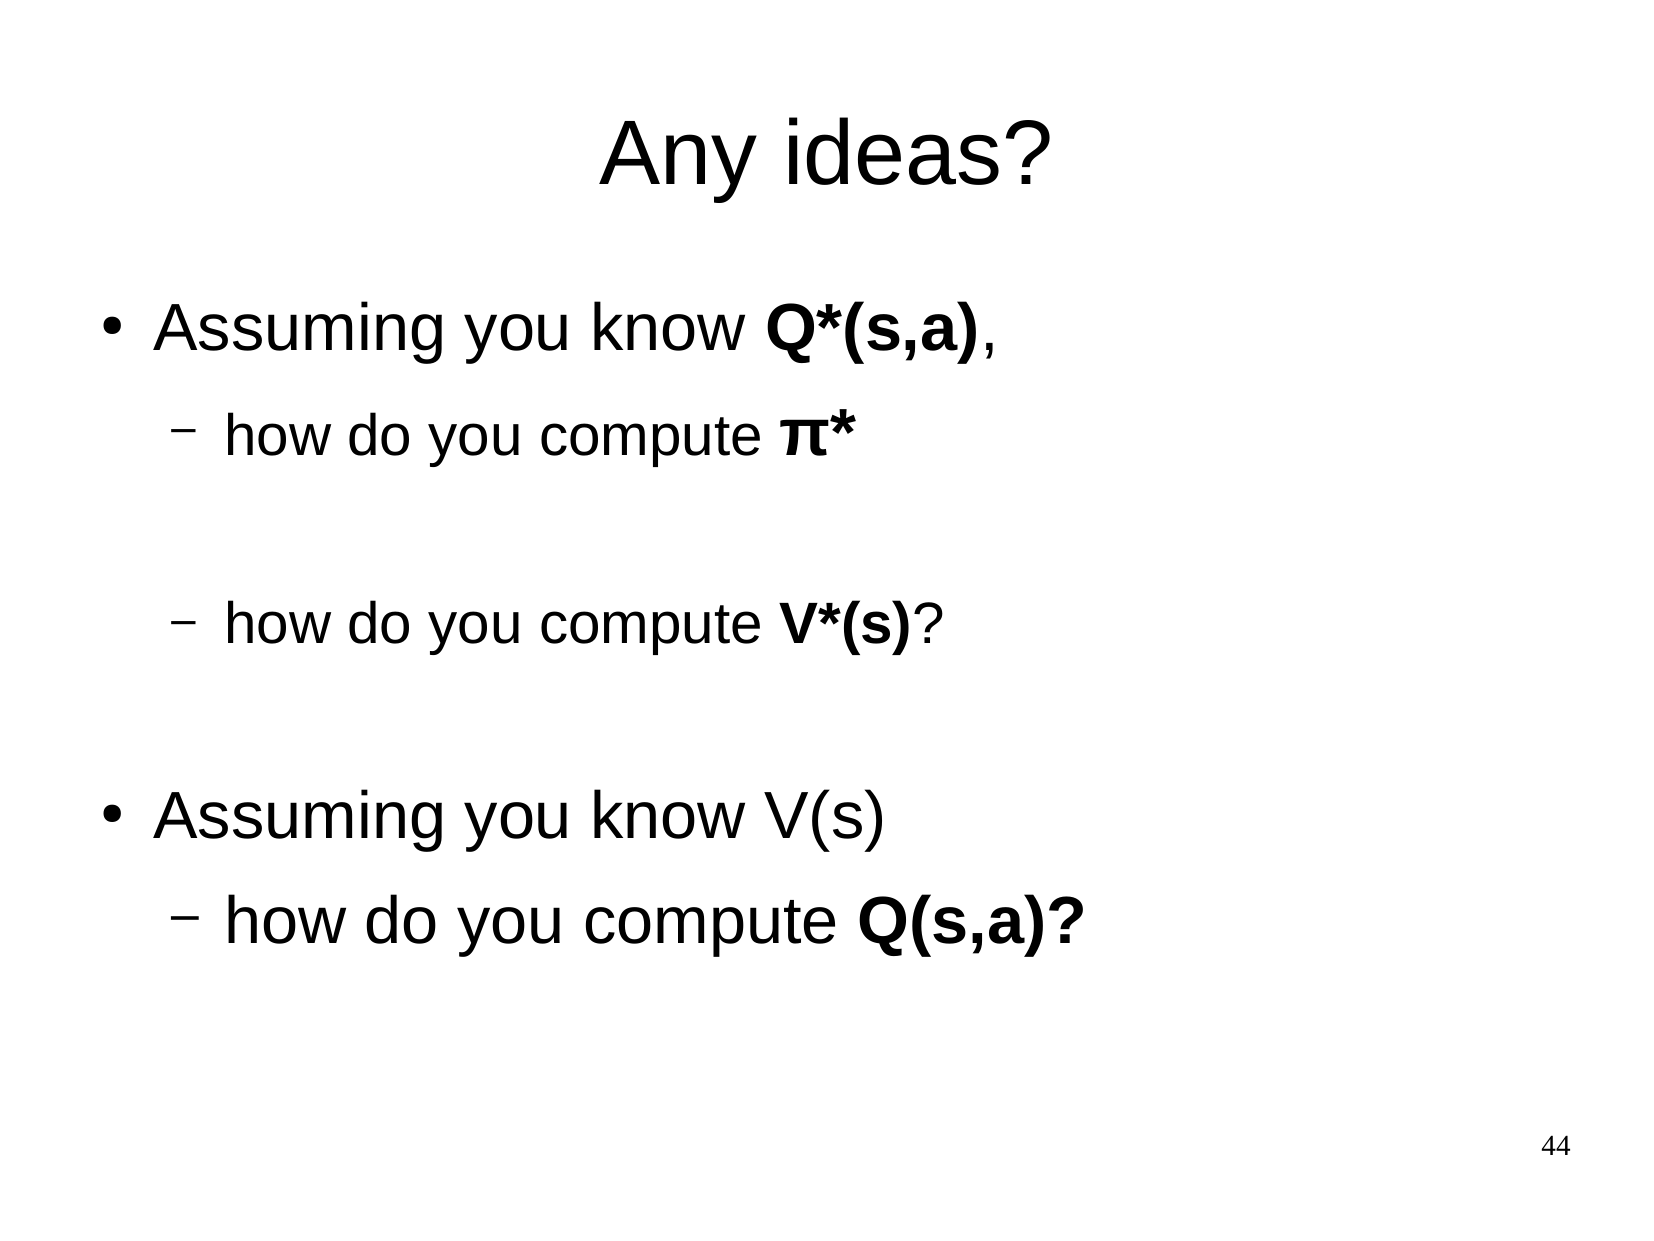

# Any ideas?
Assuming you know Q*(s,a),
how do you compute π*
how do you compute V*(s)?
Assuming you know V(s)
how do you compute Q(s,a)?
44